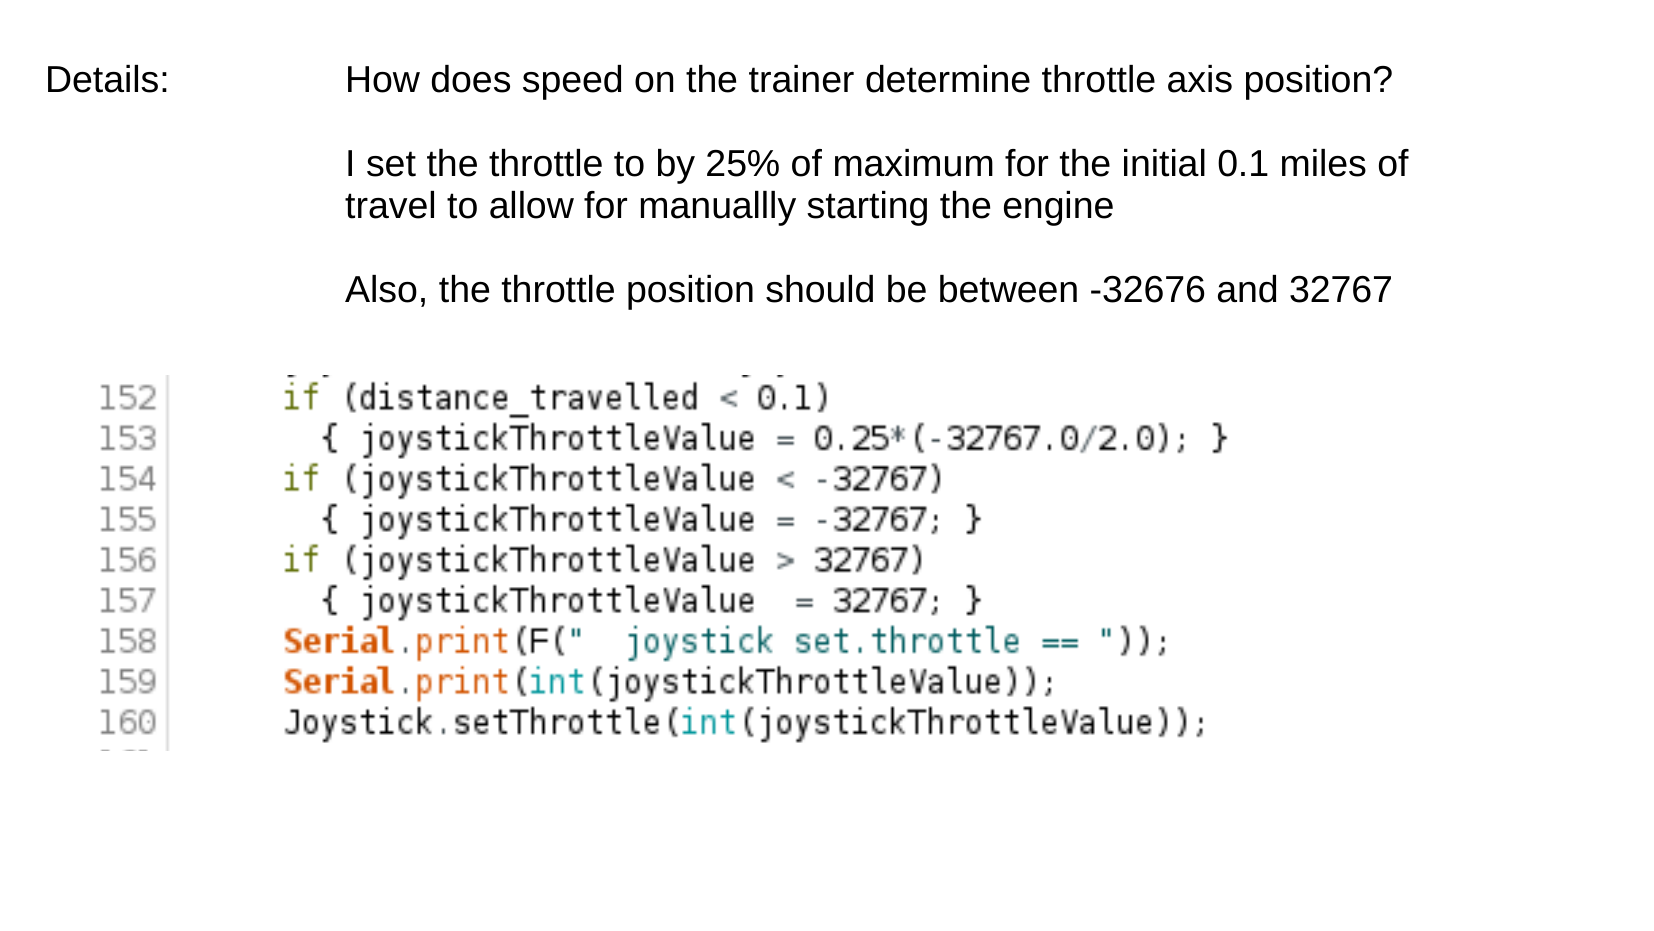

Details:			How does speed on the trainer determine throttle axis position?
				I set the throttle to by 25% of maximum for the initial 0.1 miles of
				travel to allow for manuallly starting the engine
				Also, the throttle position should be between -32676 and 32767